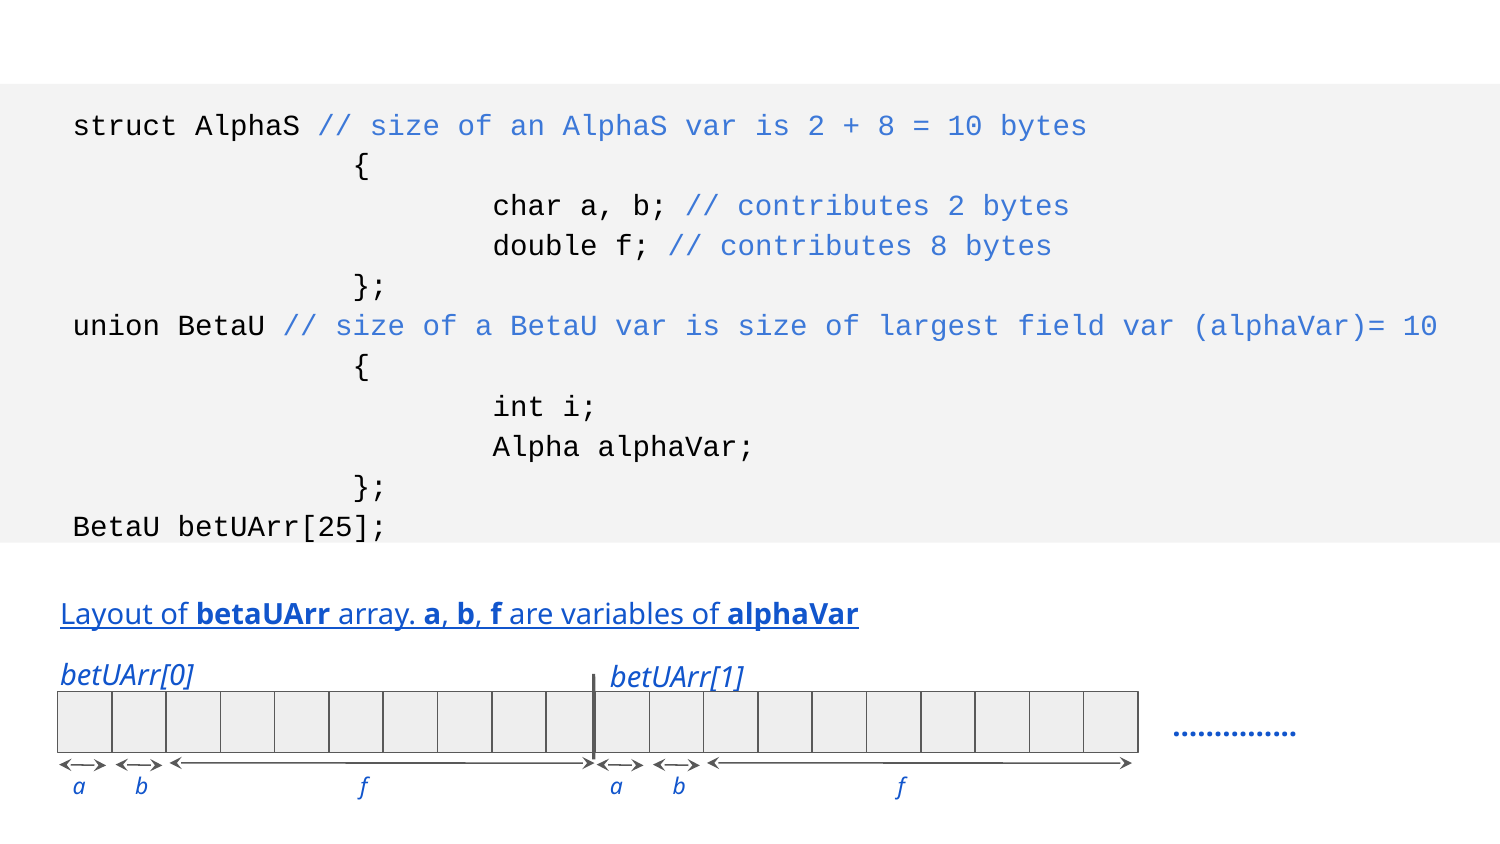

struct AlphaS // size of an AlphaS var is 2 + 8 = 10 bytes
 {
 char a, b; // contributes 2 bytes
 double f; // contributes 8 bytes
 };
union BetaU // size of a BetaU var is size of largest field var (alphaVar)= 10
 {
 int i;
 Alpha alphaVar;
 };
BetaU betUArr[25];
Layout of betaUArr array. a, b, f are variables of alphaVar
betUArr[0]
betUArr[1]
…………...
a
b
f
a
b
f